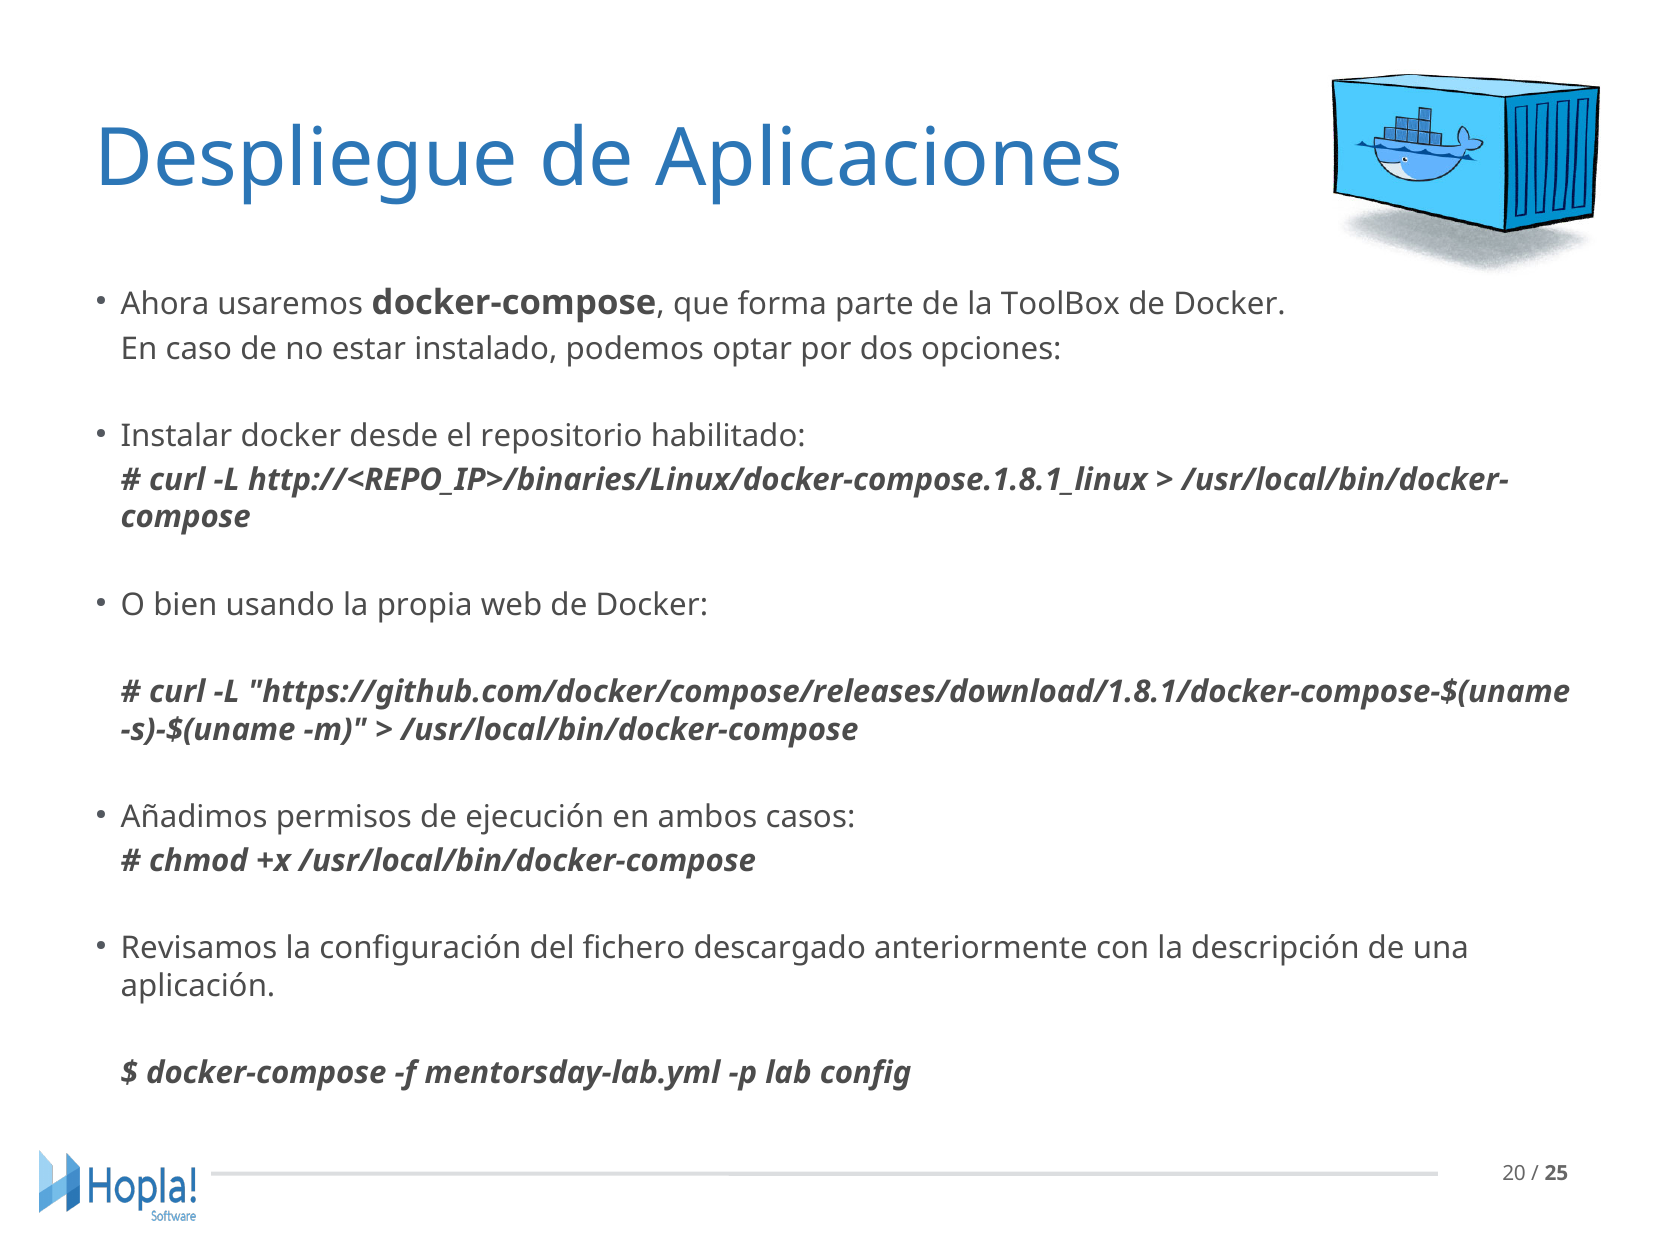

# Despliegue de Aplicaciones
Ahora usaremos docker-compose, que forma parte de la ToolBox de Docker.
En caso de no estar instalado, podemos optar por dos opciones:
Instalar docker desde el repositorio habilitado:
# curl -L http://<REPO_IP>/binaries/Linux/docker-compose.1.8.1_linux > /usr/local/bin/docker-compose
O bien usando la propia web de Docker:
# curl -L "https://github.com/docker/compose/releases/download/1.8.1/docker-compose-$(uname -s)-$(uname -m)" > /usr/local/bin/docker-compose
Añadimos permisos de ejecución en ambos casos:
# chmod +x /usr/local/bin/docker-compose
Revisamos la configuración del fichero descargado anteriormente con la descripción de una aplicación.
$ docker-compose -f mentorsday-lab.yml -p lab config
20